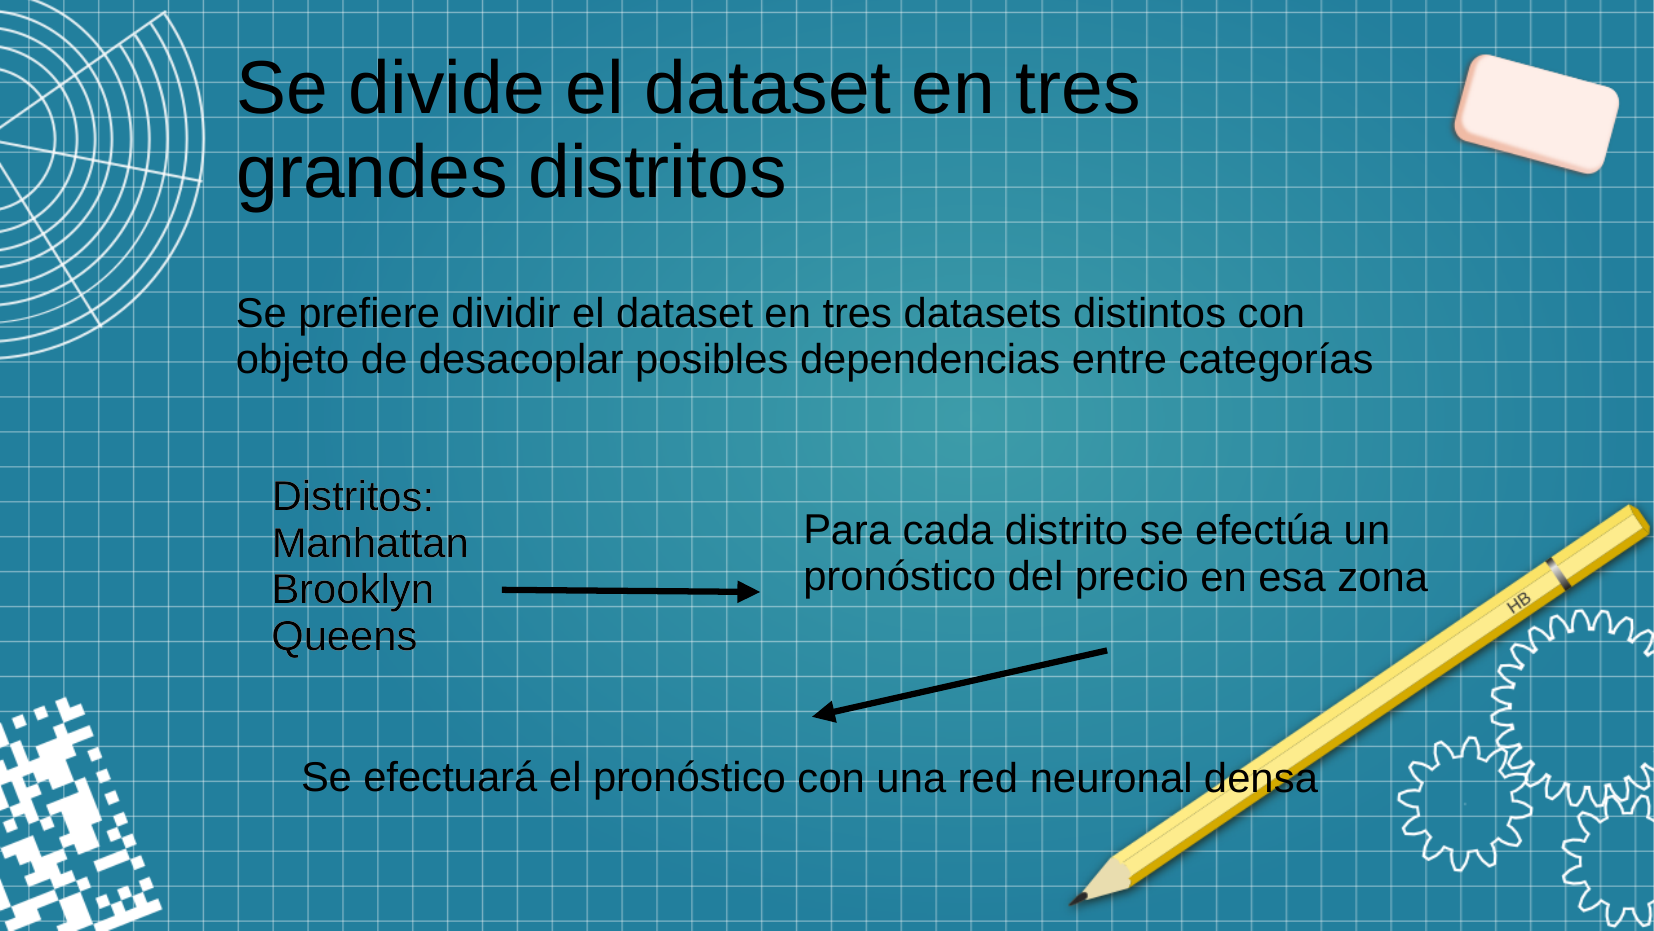

# Se divide el dataset en tres grandes distritos
Se prefiere dividir el dataset en tres datasets distintos con objeto de desacoplar posibles dependencias entre categorías
Distritos:
Manhattan
Brooklyn
Queens
Distritos:
Manhattan
Brooklyn
Queens
Para cada distrito se efectúa un pronóstico del precio en esa zona
Se efectuará el pronóstico con una red neuronal densa